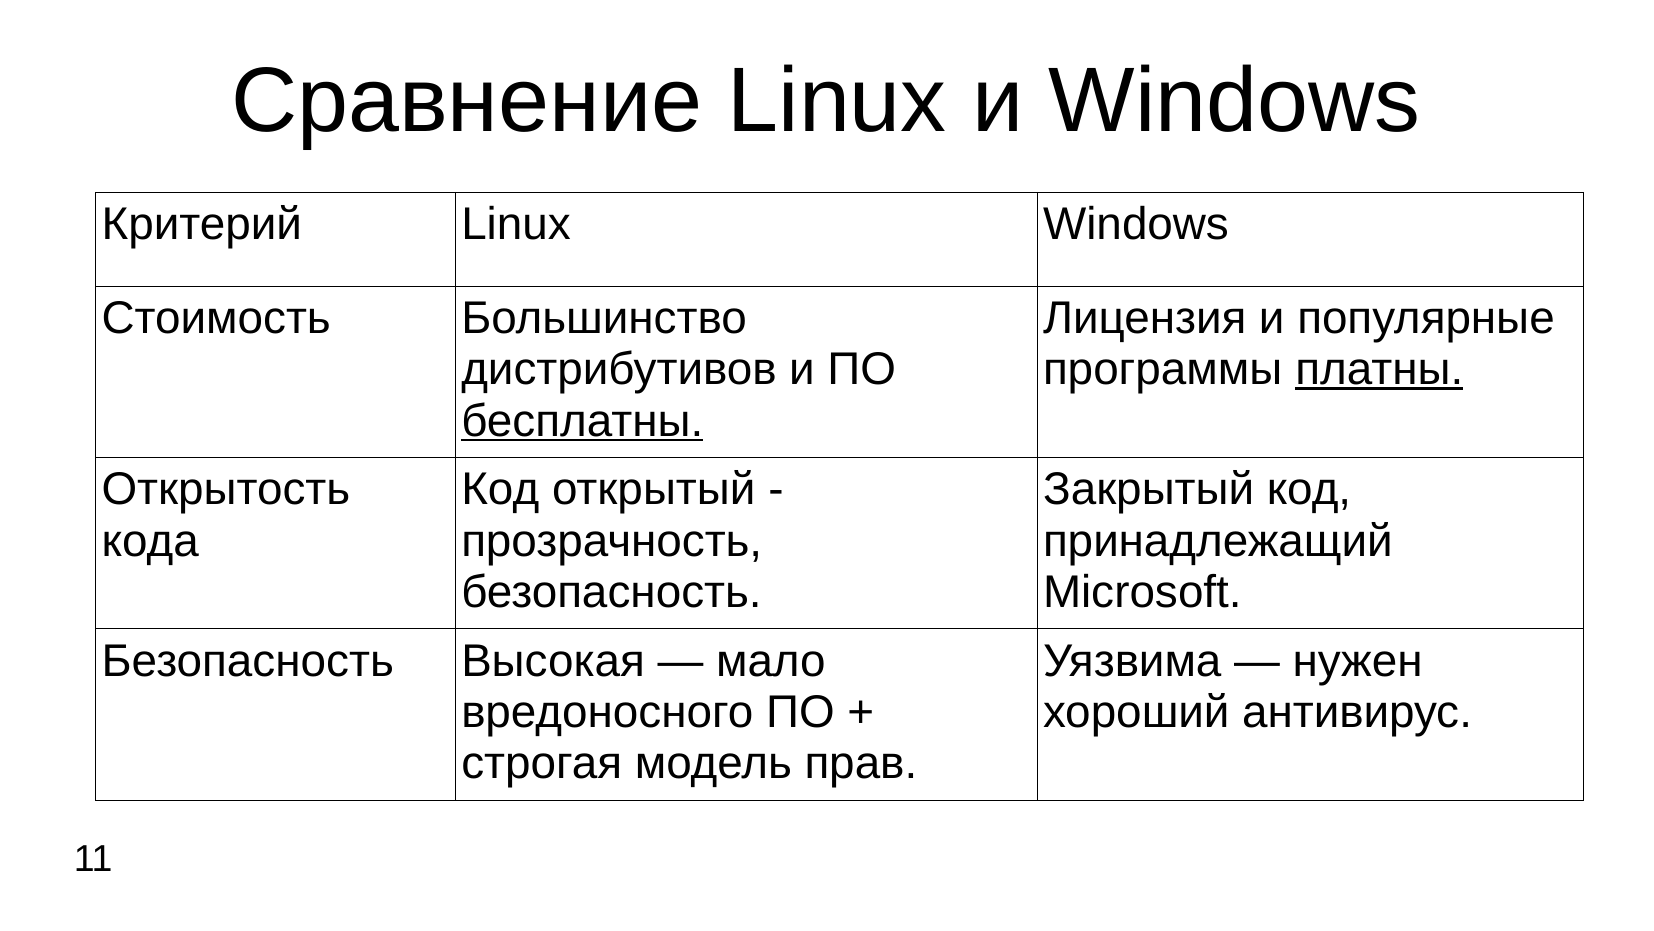

# Сравнение Linux и Windows
| Критерий | Linux | Windows |
| --- | --- | --- |
| Стоимость | Большинство дистрибутивов и ПО бесплатны. | Лицензия и популярные программы платны. |
| Открытость кода | Код открытый - прозрачность, безопасность. | Закрытый код, принадлежащий Microsoft. |
| Безопасность | Высокая — мало вредоносного ПО + строгая модель прав. | Уязвима — нужен хороший антивирус. |